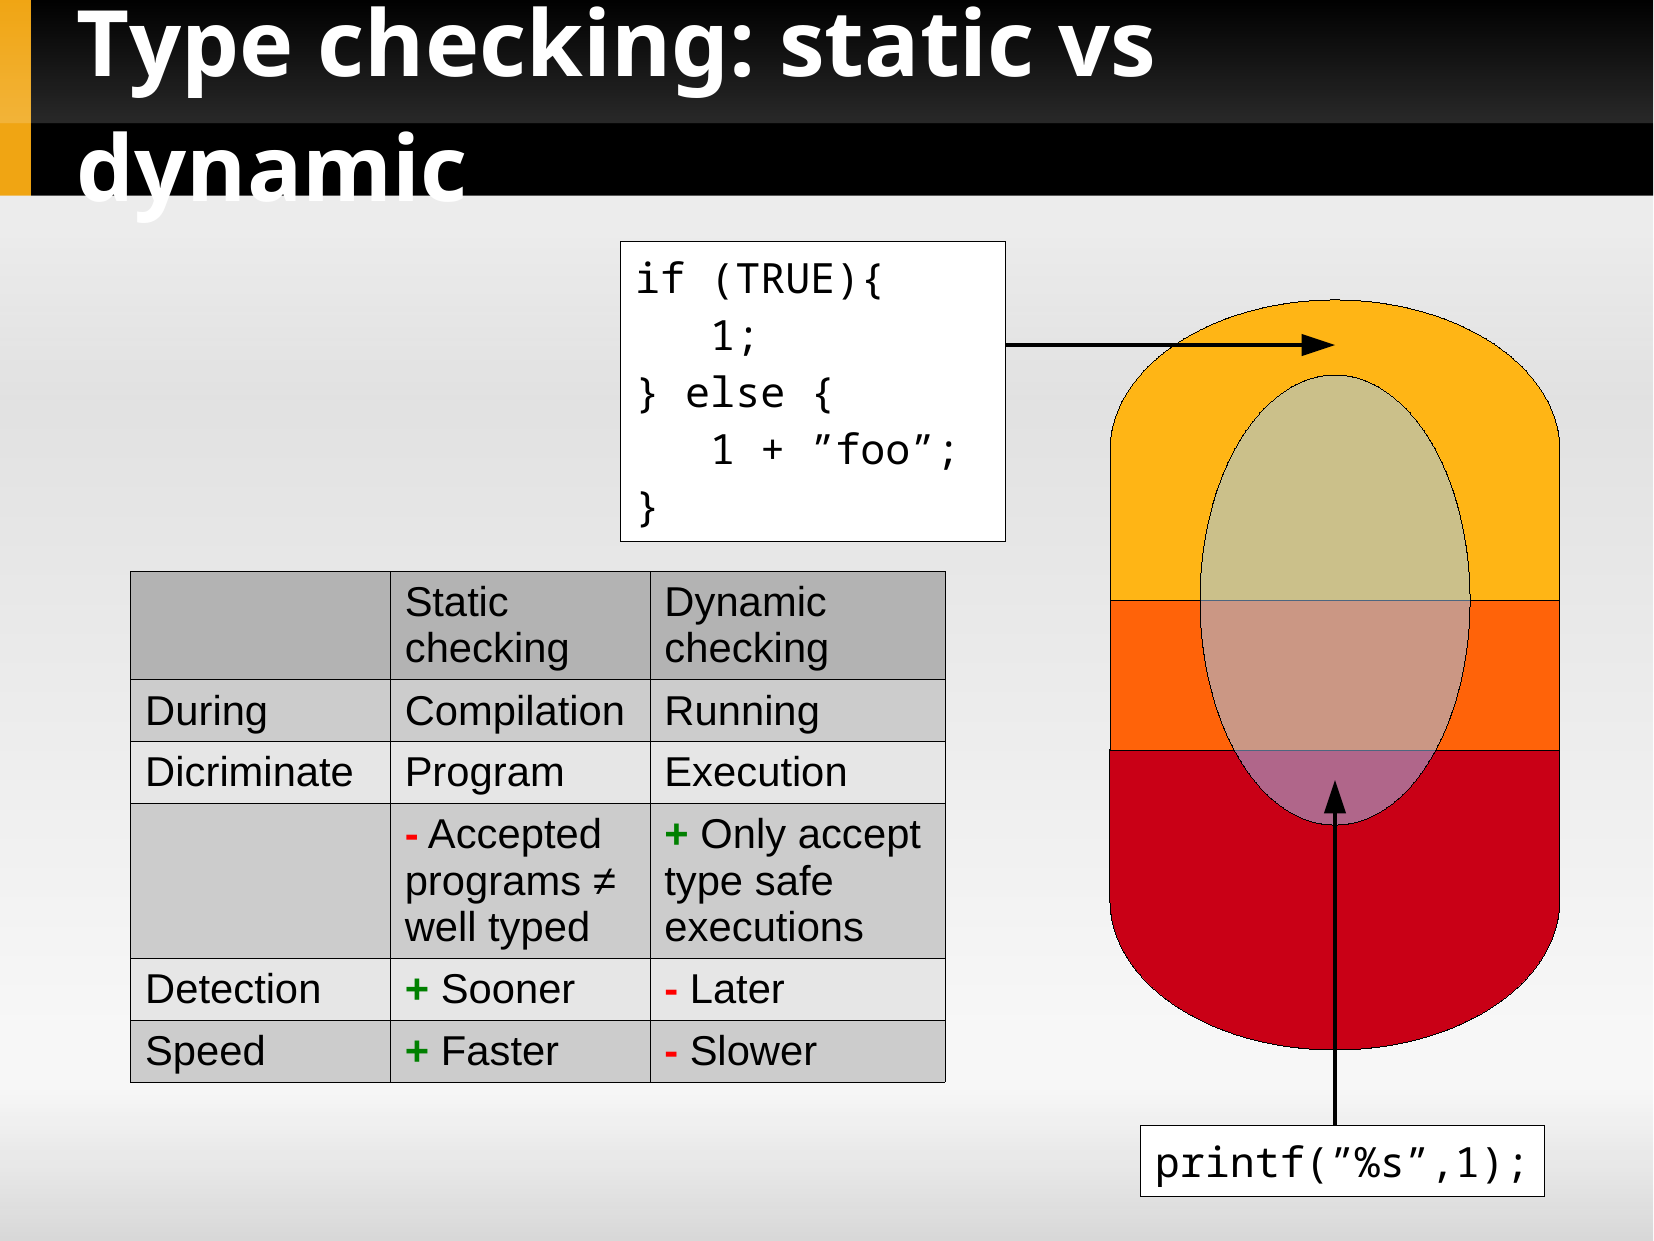

# Type checking: static vs dynamic
if (TRUE){
 1;
} else {
 1 + ”foo”;
}
| | Static checking | Dynamic checking |
| --- | --- | --- |
| During | Compilation | Running |
| Dicriminate | Program | Execution |
| | - Accepted programs ≠ well typed | + Only accept type safe executions |
| Detection | + Sooner | - Later |
| Speed | + Faster | - Slower |
printf(”%s”,1);